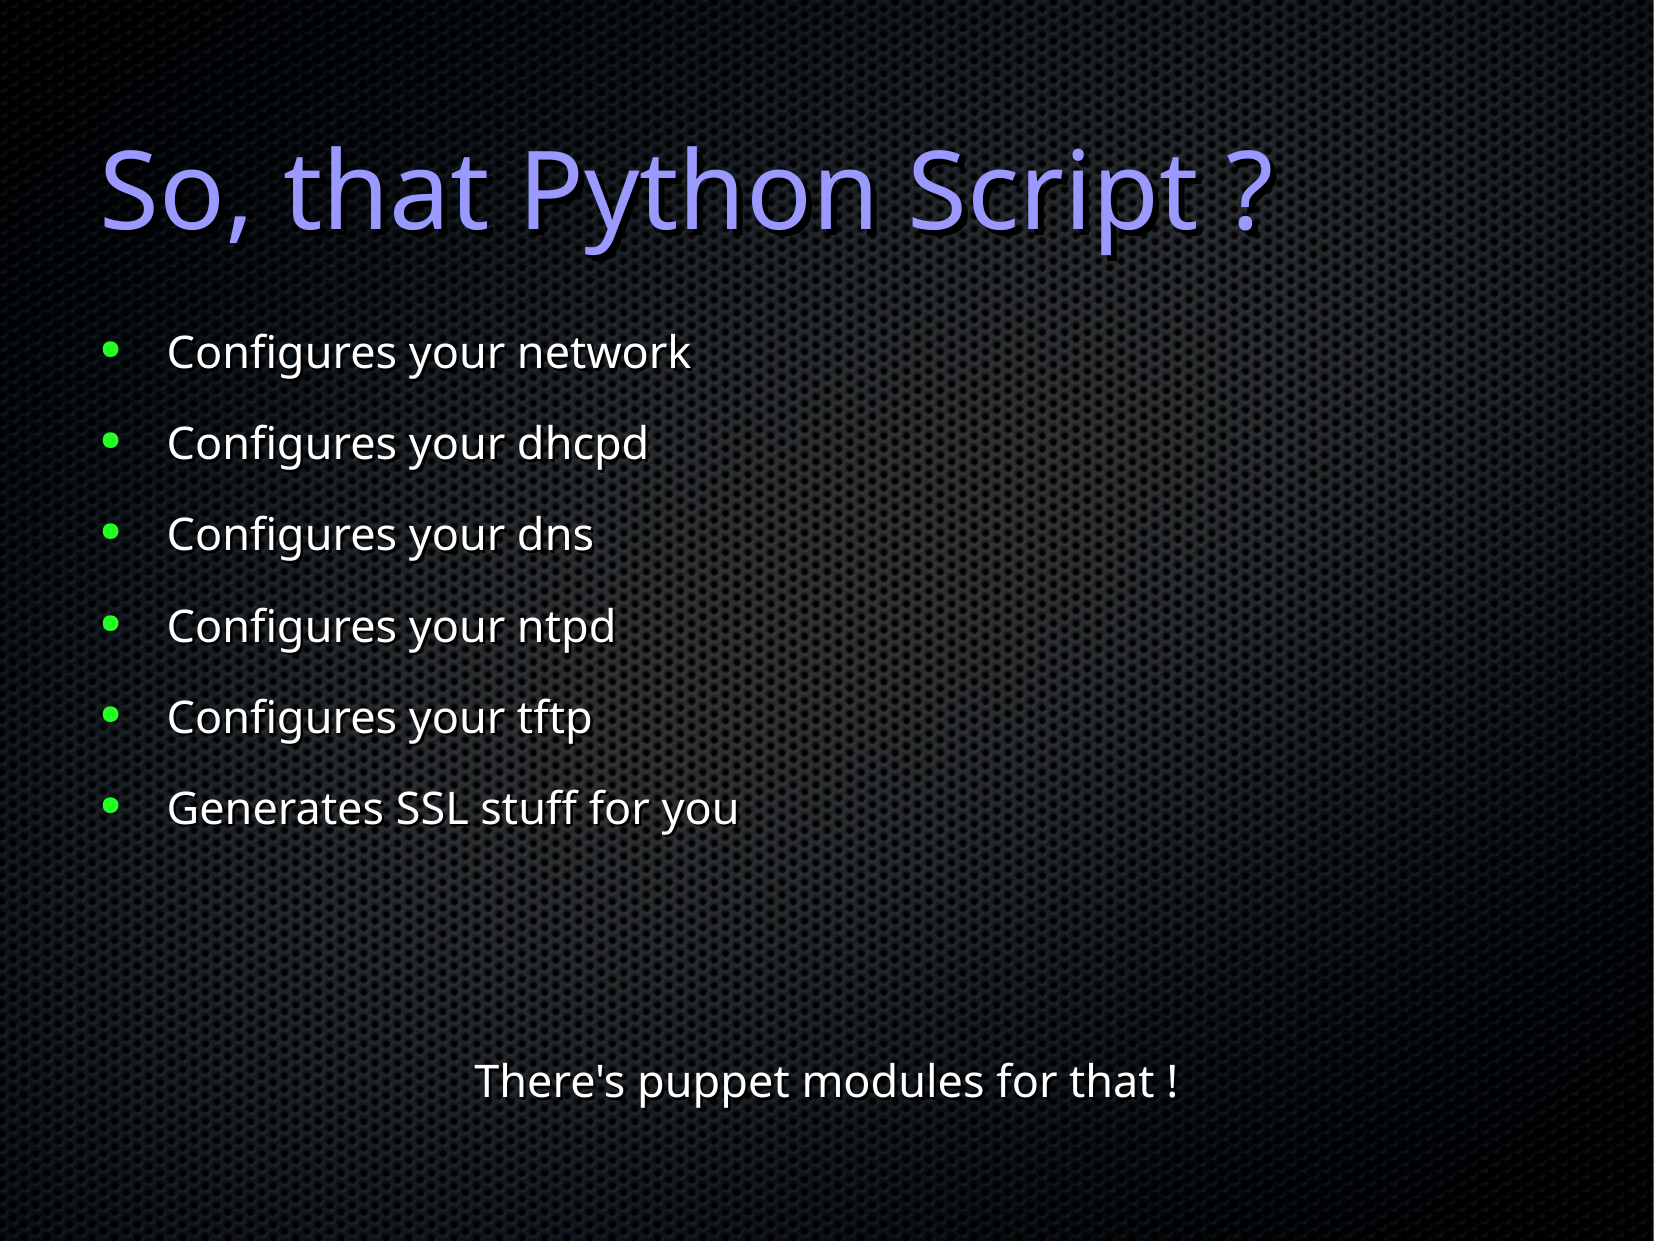

# So, that Python Script ?
Configures your network
Configures your dhcpd
Configures your dns
Configures your ntpd
Configures your tftp
Generates SSL stuff for you
There's puppet modules for that !